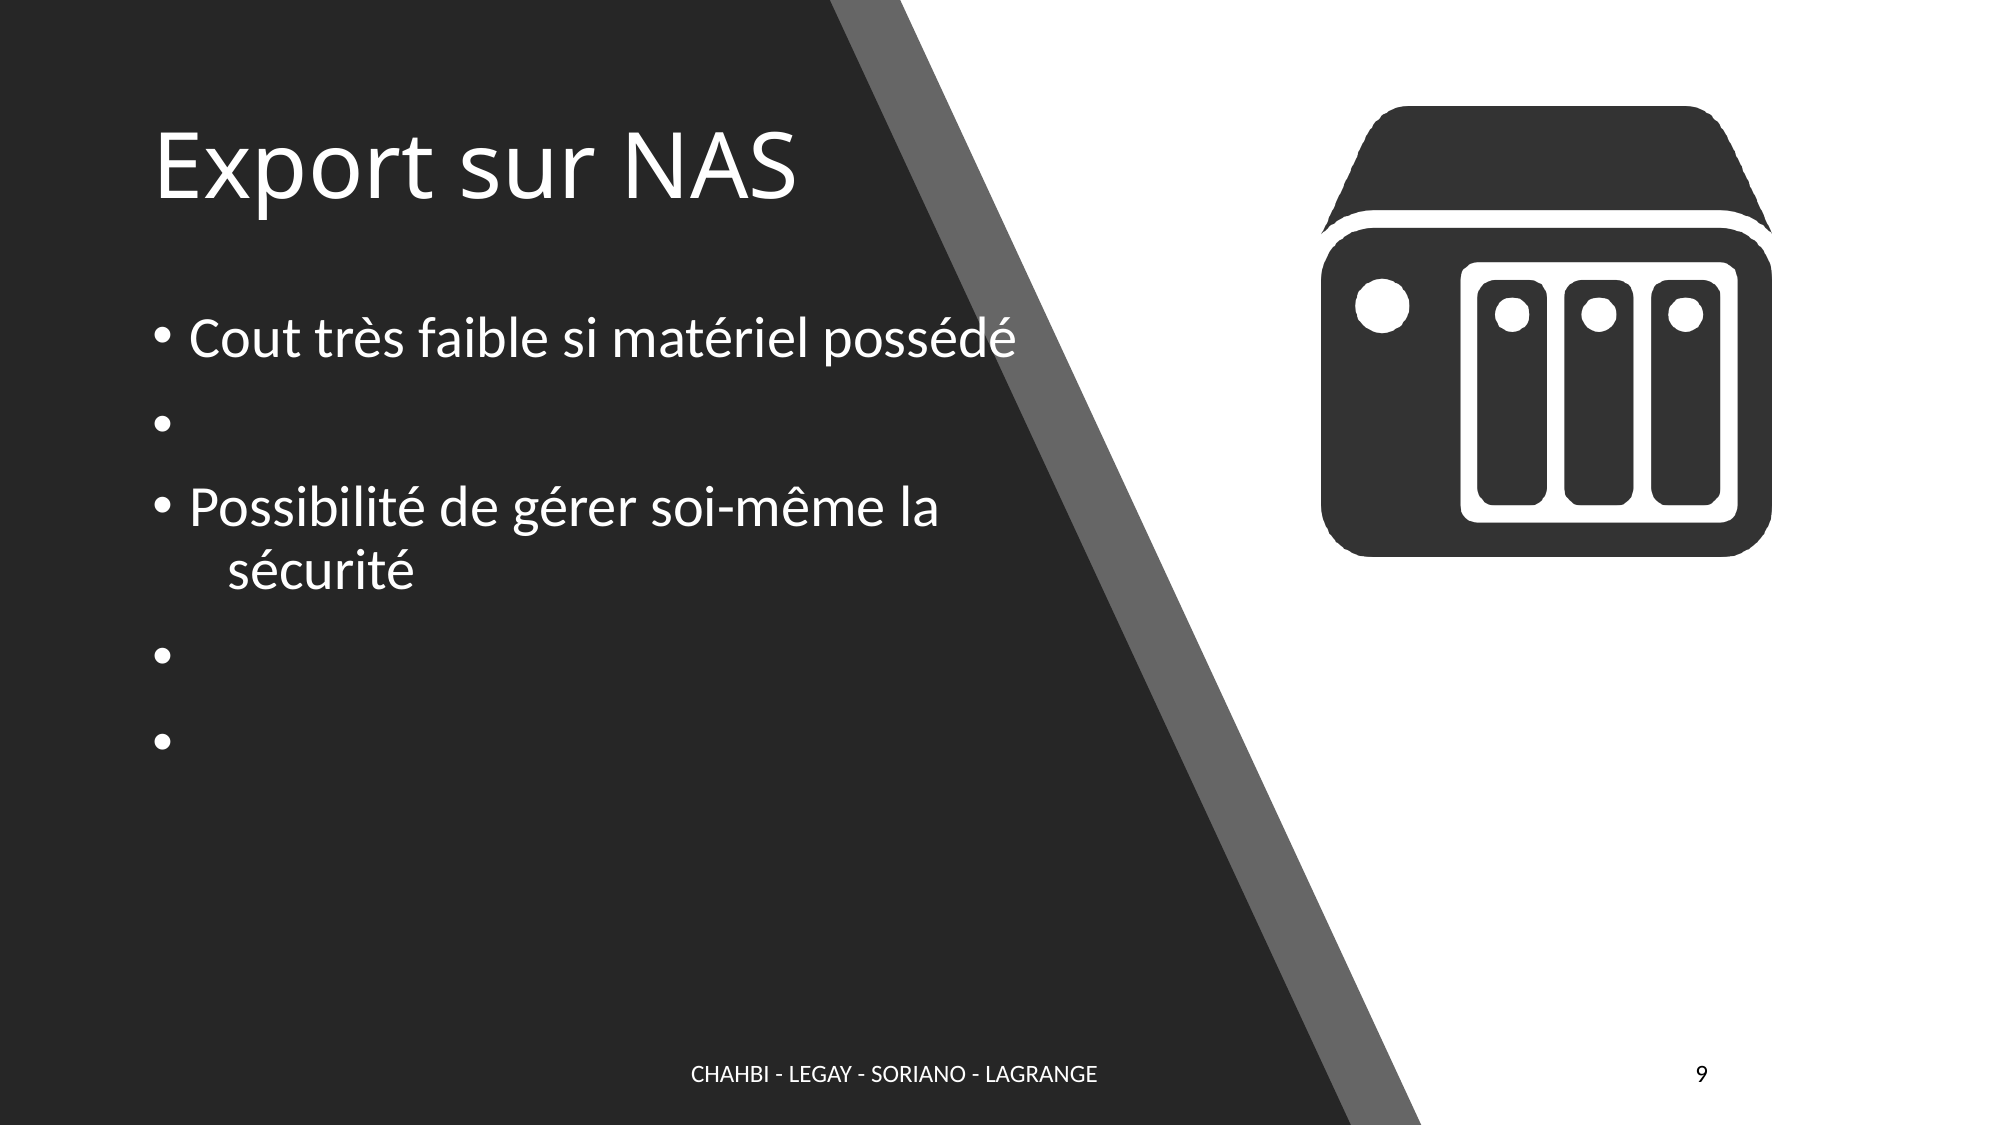

# Export sur NAS
Cout très faible si matériel possédé
Possibilité de gérer soi-même la
sécurité
CHAHBI - LEGAY - SORIANO - LAGRANGE